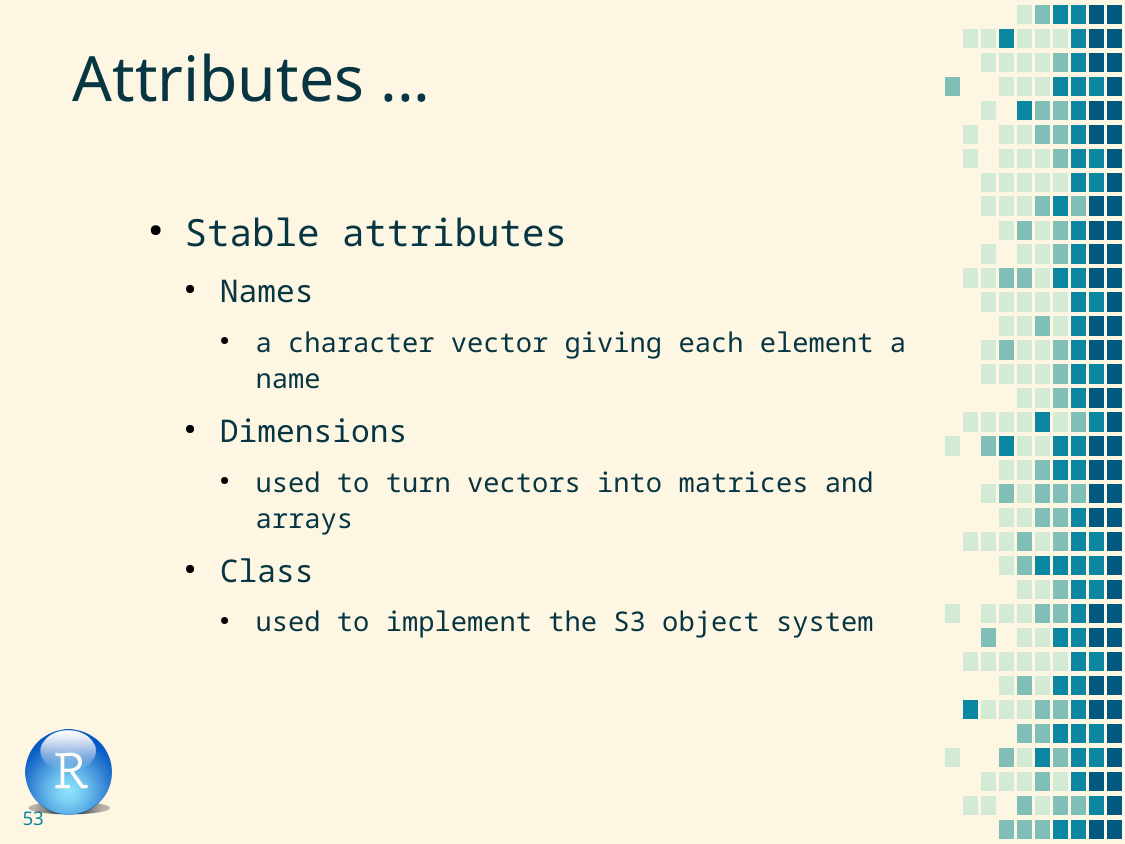

Attributes ...
Stable attributes
Names
a character vector giving each element a name
Dimensions
used to turn vectors into matrices and arrays
Class
used to implement the S3 object system